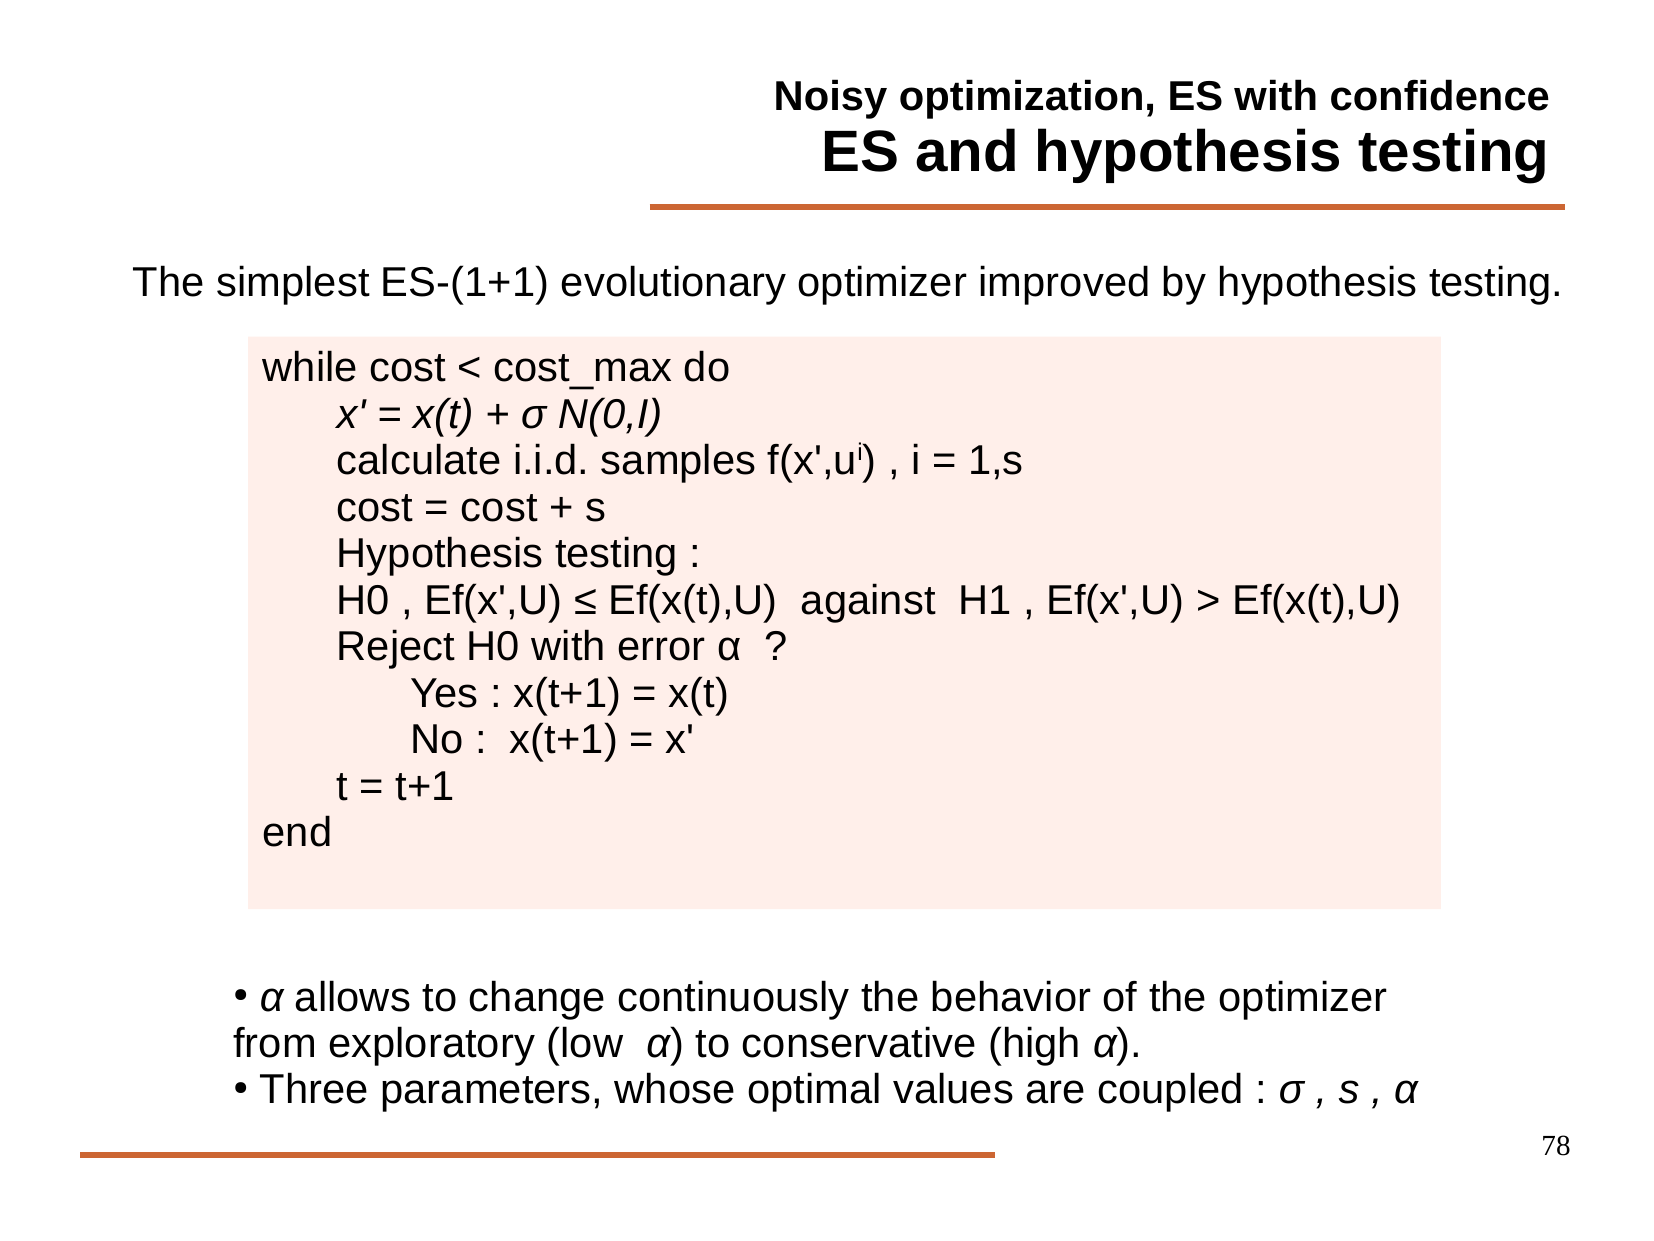

Noisy optimization, ES with confidence
ES and hypothesis testing
The simplest ES-(1+1) evolutionary optimizer improved by hypothesis testing.
while cost < cost_max do
	x' = x(t) + σ N(0,I)
	calculate i.i.d. samples f(x',ui) , i = 1,s
	cost = cost + s
	Hypothesis testing :
	H0 , Ef(x',U) ≤ Ef(x(t),U) against H1 , Ef(x',U) > Ef(x(t),U)
	Reject H0 with error α ?
		Yes : x(t+1) = x(t)
		No : x(t+1) = x'
	t = t+1
end
 α allows to change continuously the behavior of the optimizer from exploratory (low α) to conservative (high α).
 Three parameters, whose optimal values are coupled : σ , s , α
78